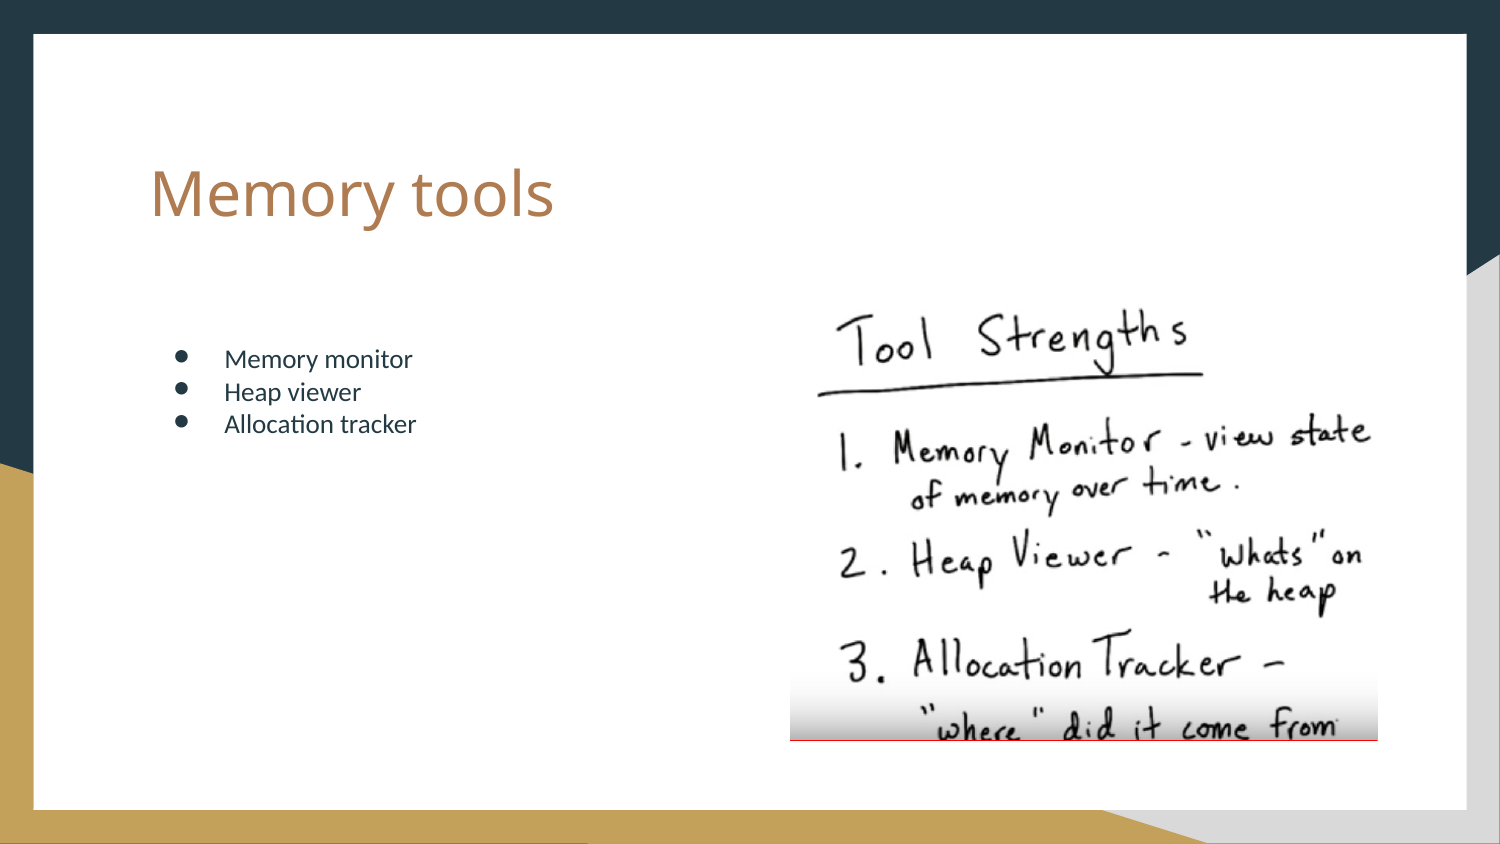

# Memory tools
Memory monitor
Heap viewer
Allocation tracker